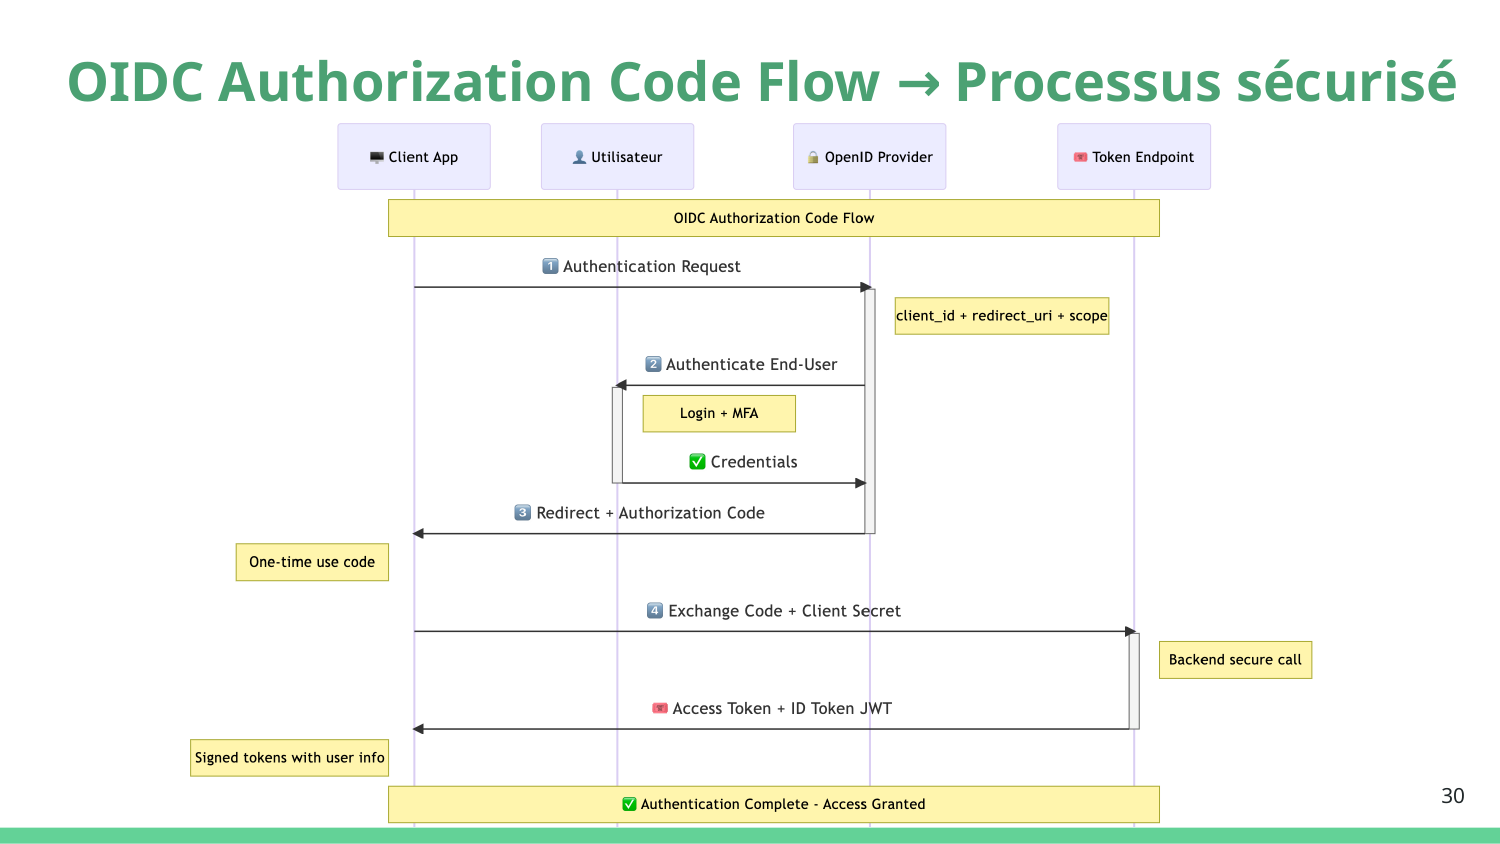

# OIDC Authorization Code Flow → Processus sécurisé